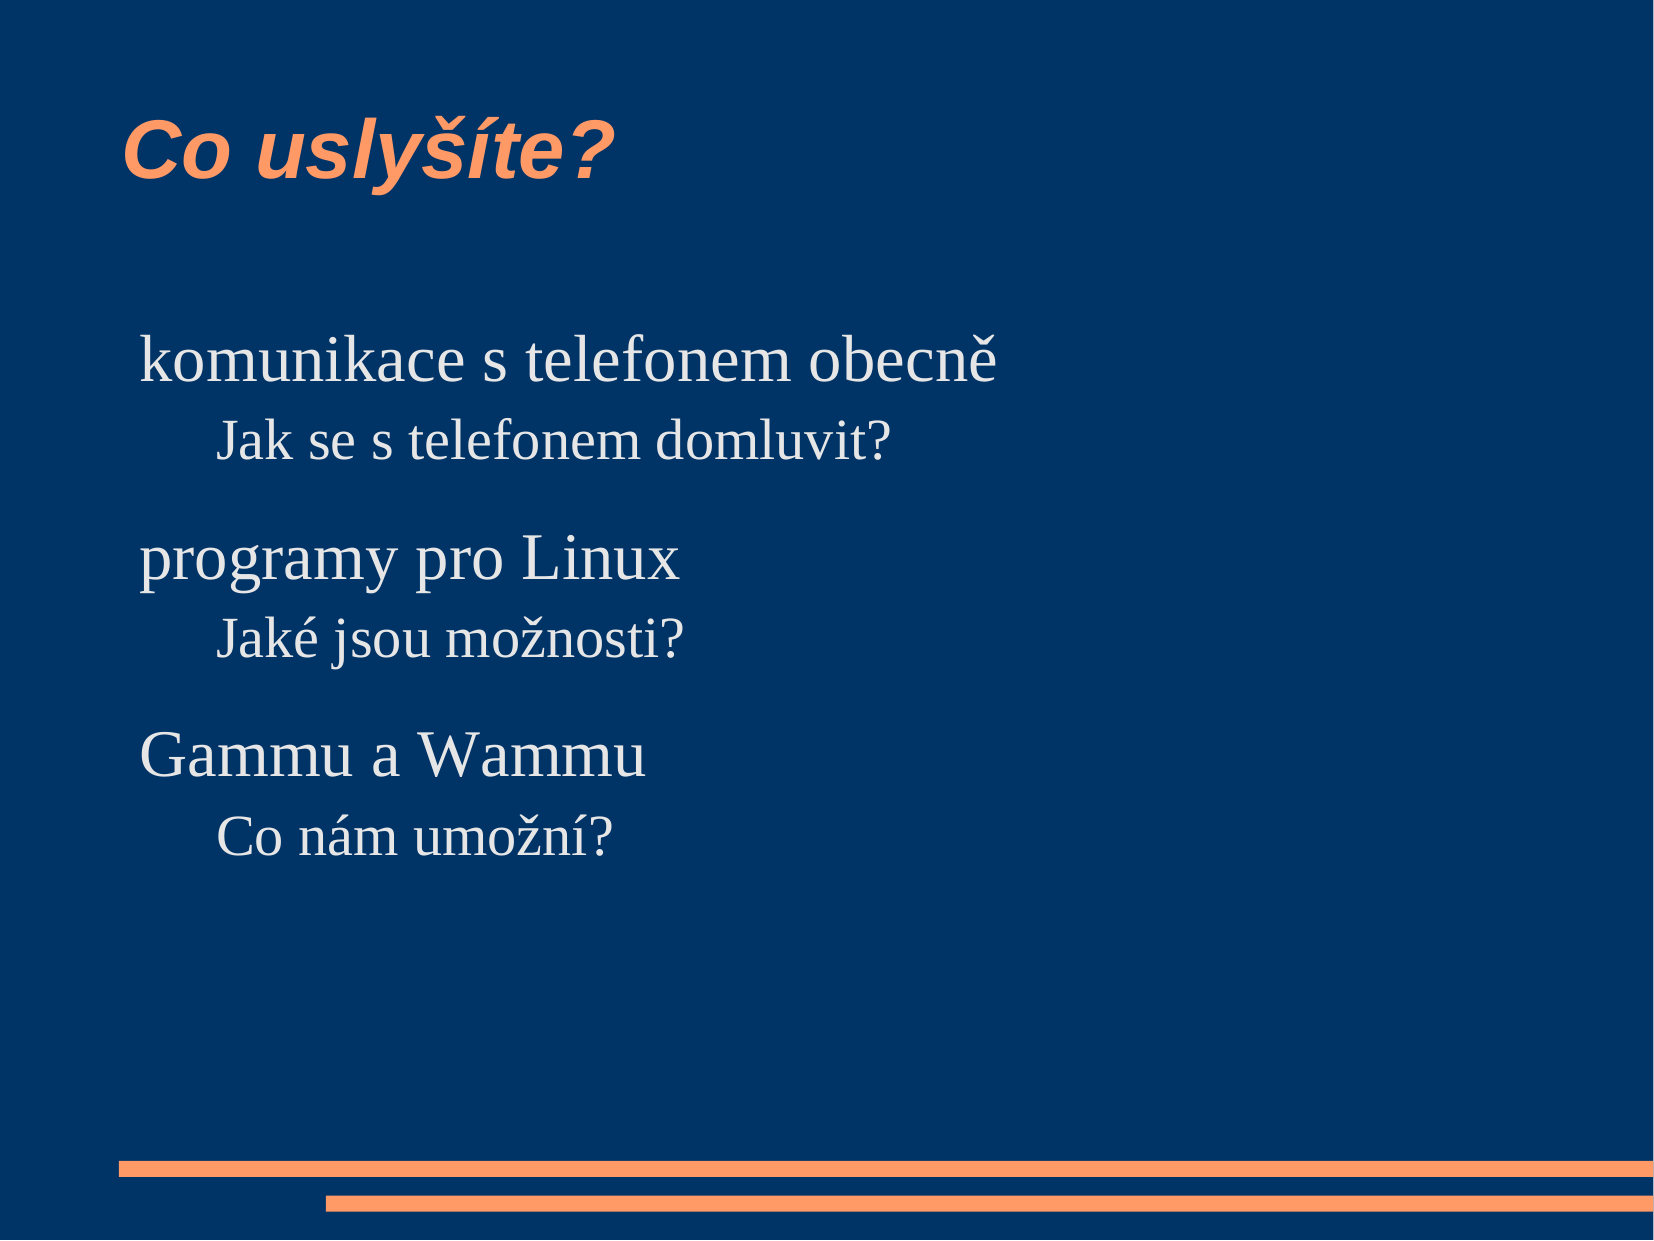

# Co uslyšíte?
komunikace s telefonem obecně
Jak se s telefonem domluvit?
programy pro Linux
Jaké jsou možnosti?
Gammu a Wammu
Co nám umožní?